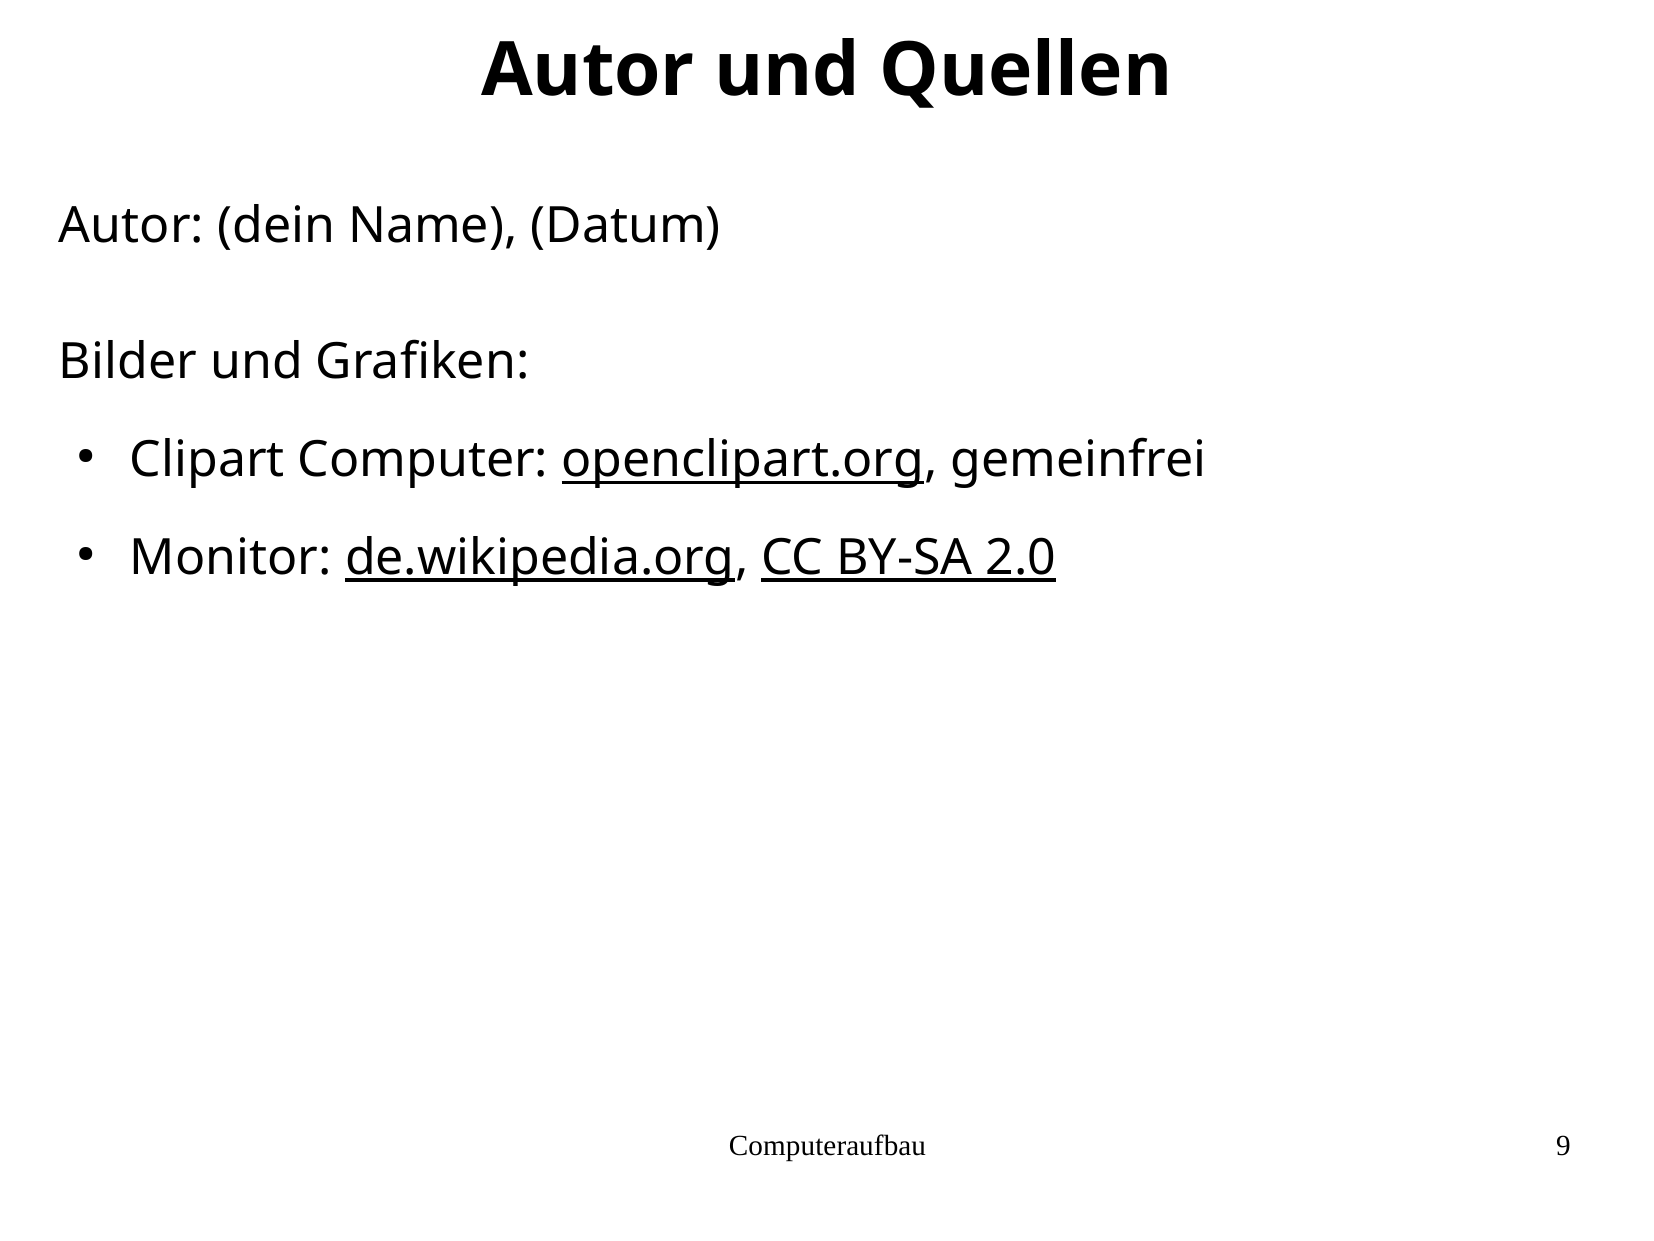

# Autor und Quellen
Autor: (dein Name), (Datum)
Bilder und Grafiken:
Clipart Computer: openclipart.org, gemeinfrei
Monitor: de.wikipedia.org, CC BY-SA 2.0
Computeraufbau
9